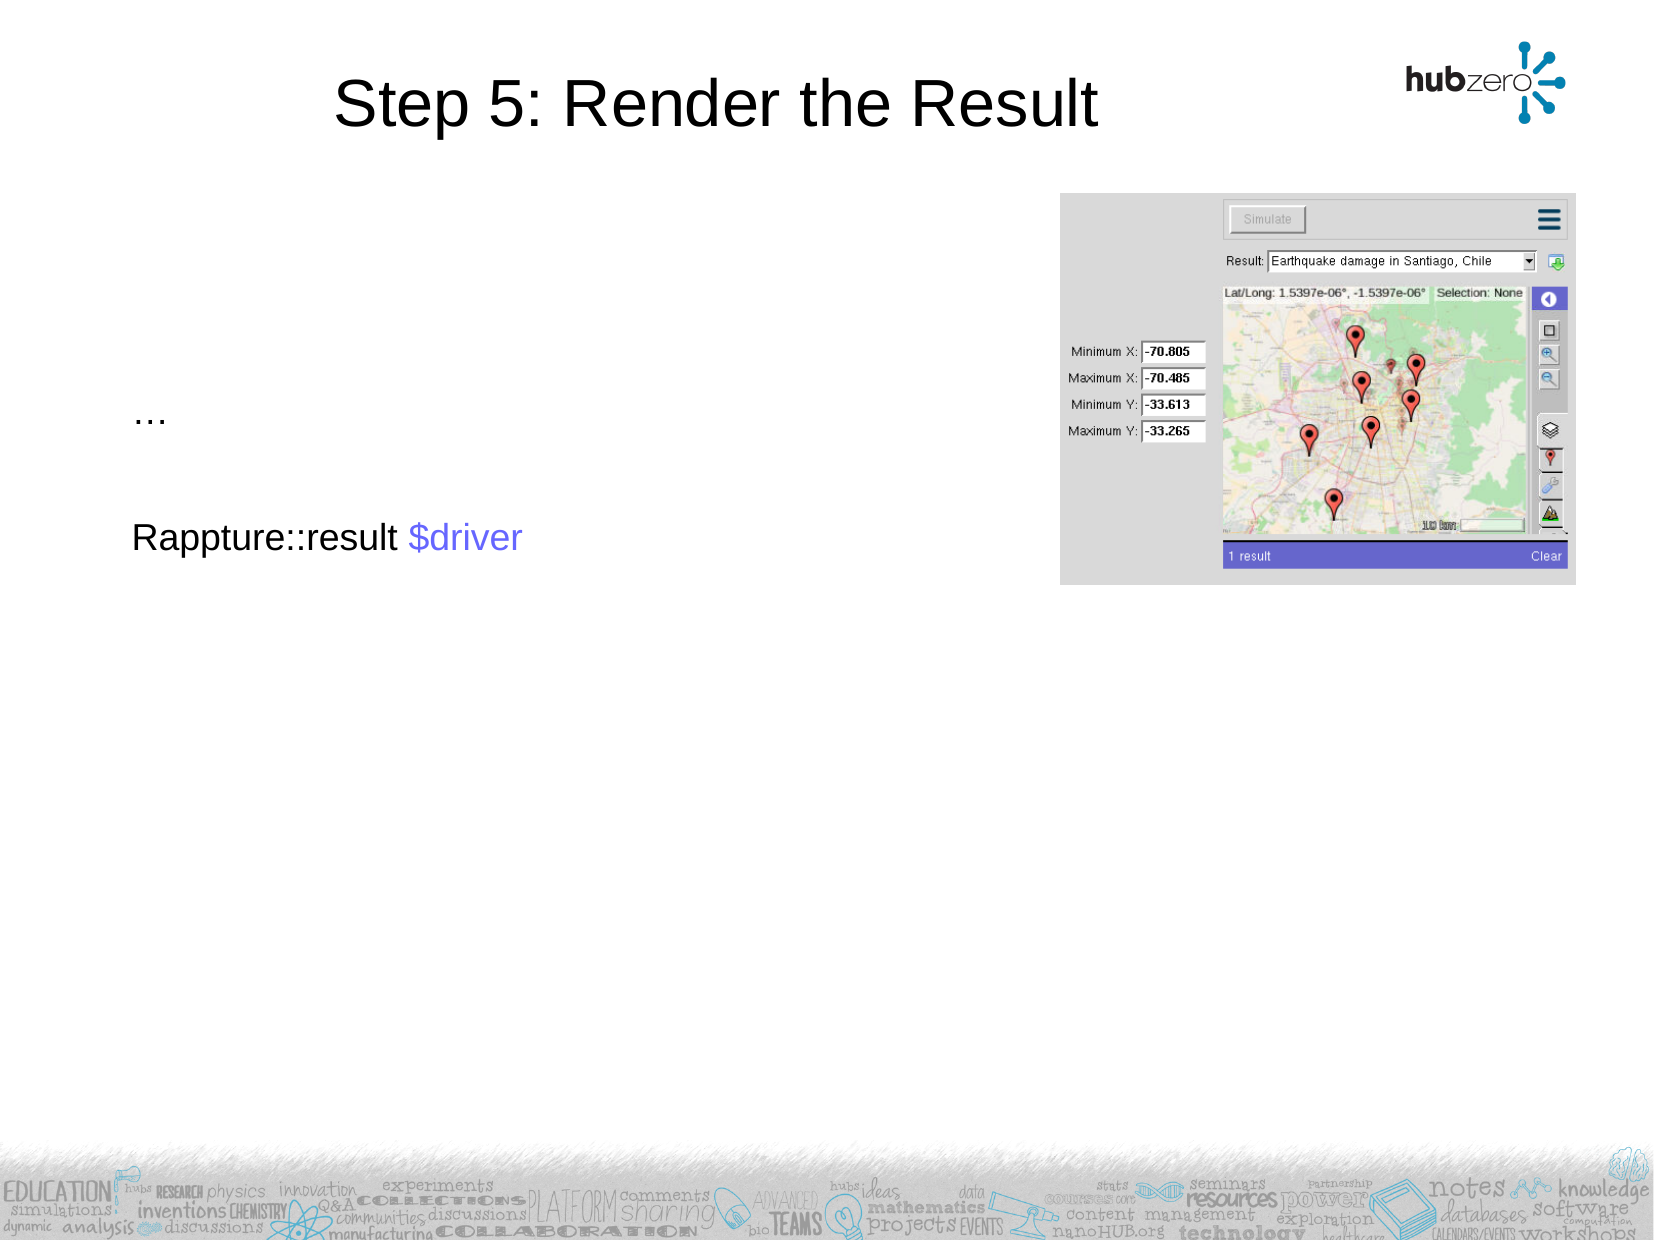

# Step 5: Render the Result
…
Rappture::result $driver